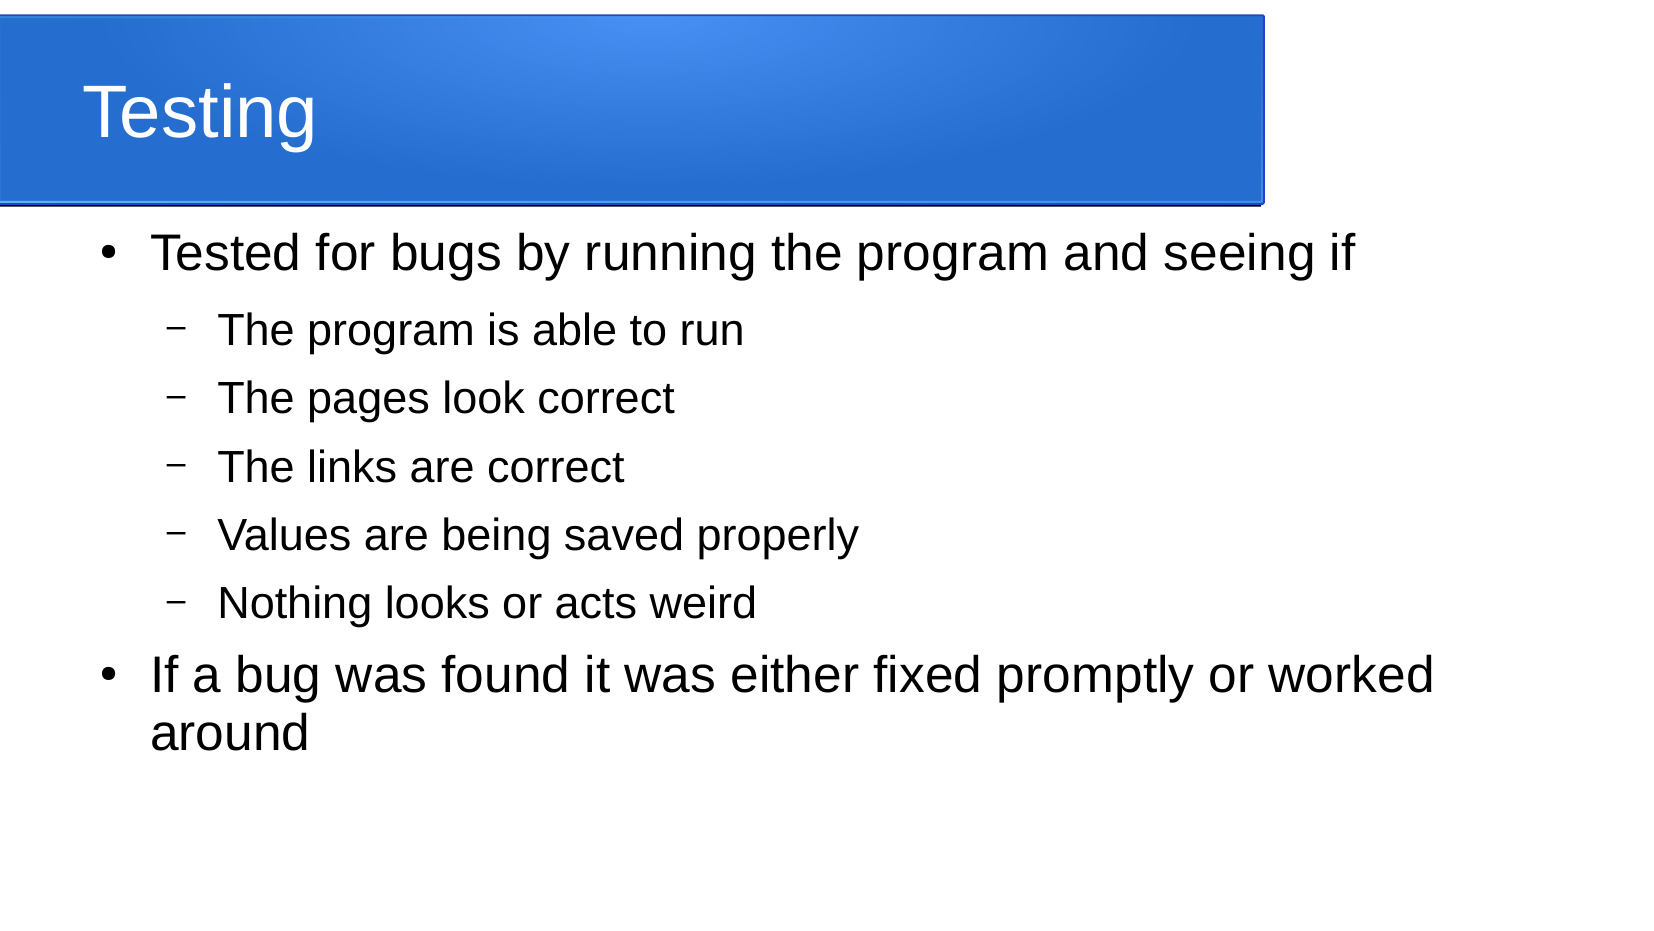

# Testing
Tested for bugs by running the program and seeing if
The program is able to run
The pages look correct
The links are correct
Values are being saved properly
Nothing looks or acts weird
If a bug was found it was either fixed promptly or worked around